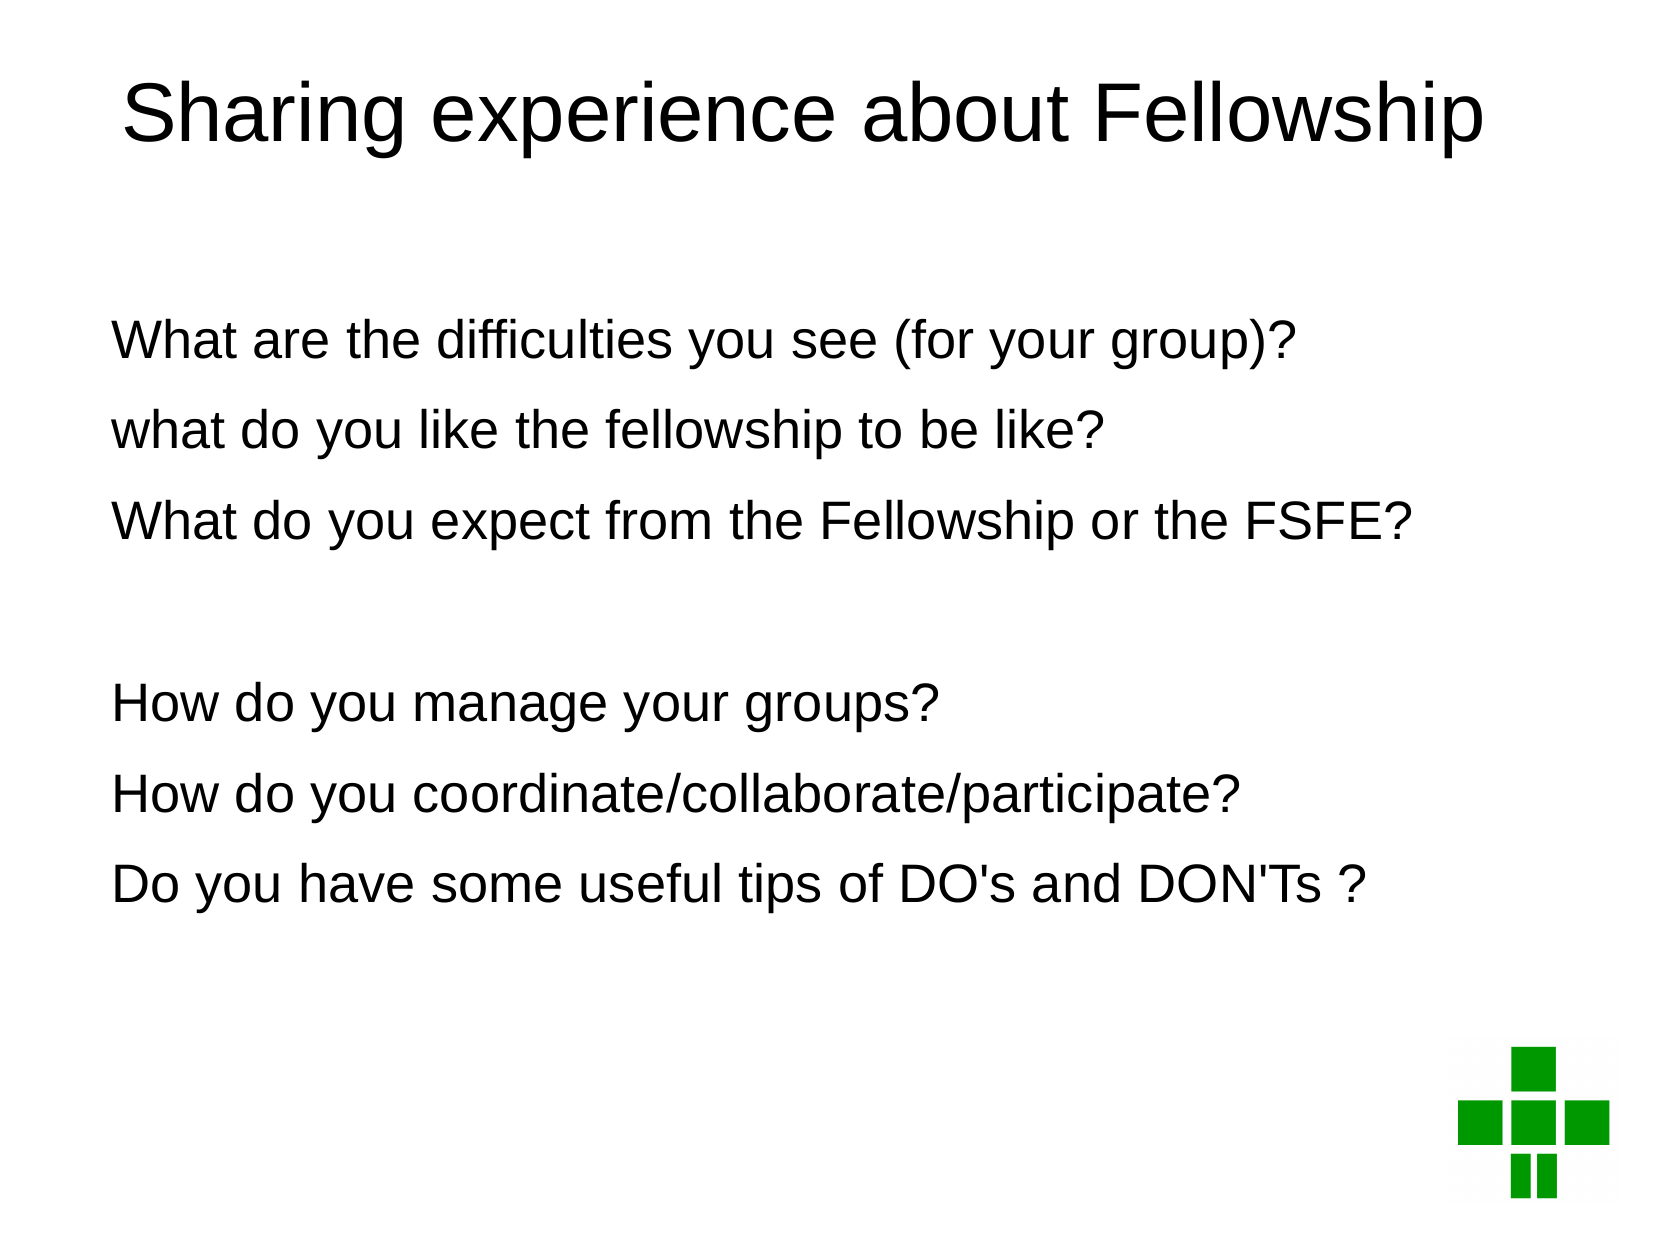

Sharing experience about Fellowship
What are the difficulties you see (for your group)?
what do you like the fellowship to be like?
What do you expect from the Fellowship or the FSFE?
How do you manage your groups?
How do you coordinate/collaborate/participate?
Do you have some useful tips of DO's and DON'Ts ?